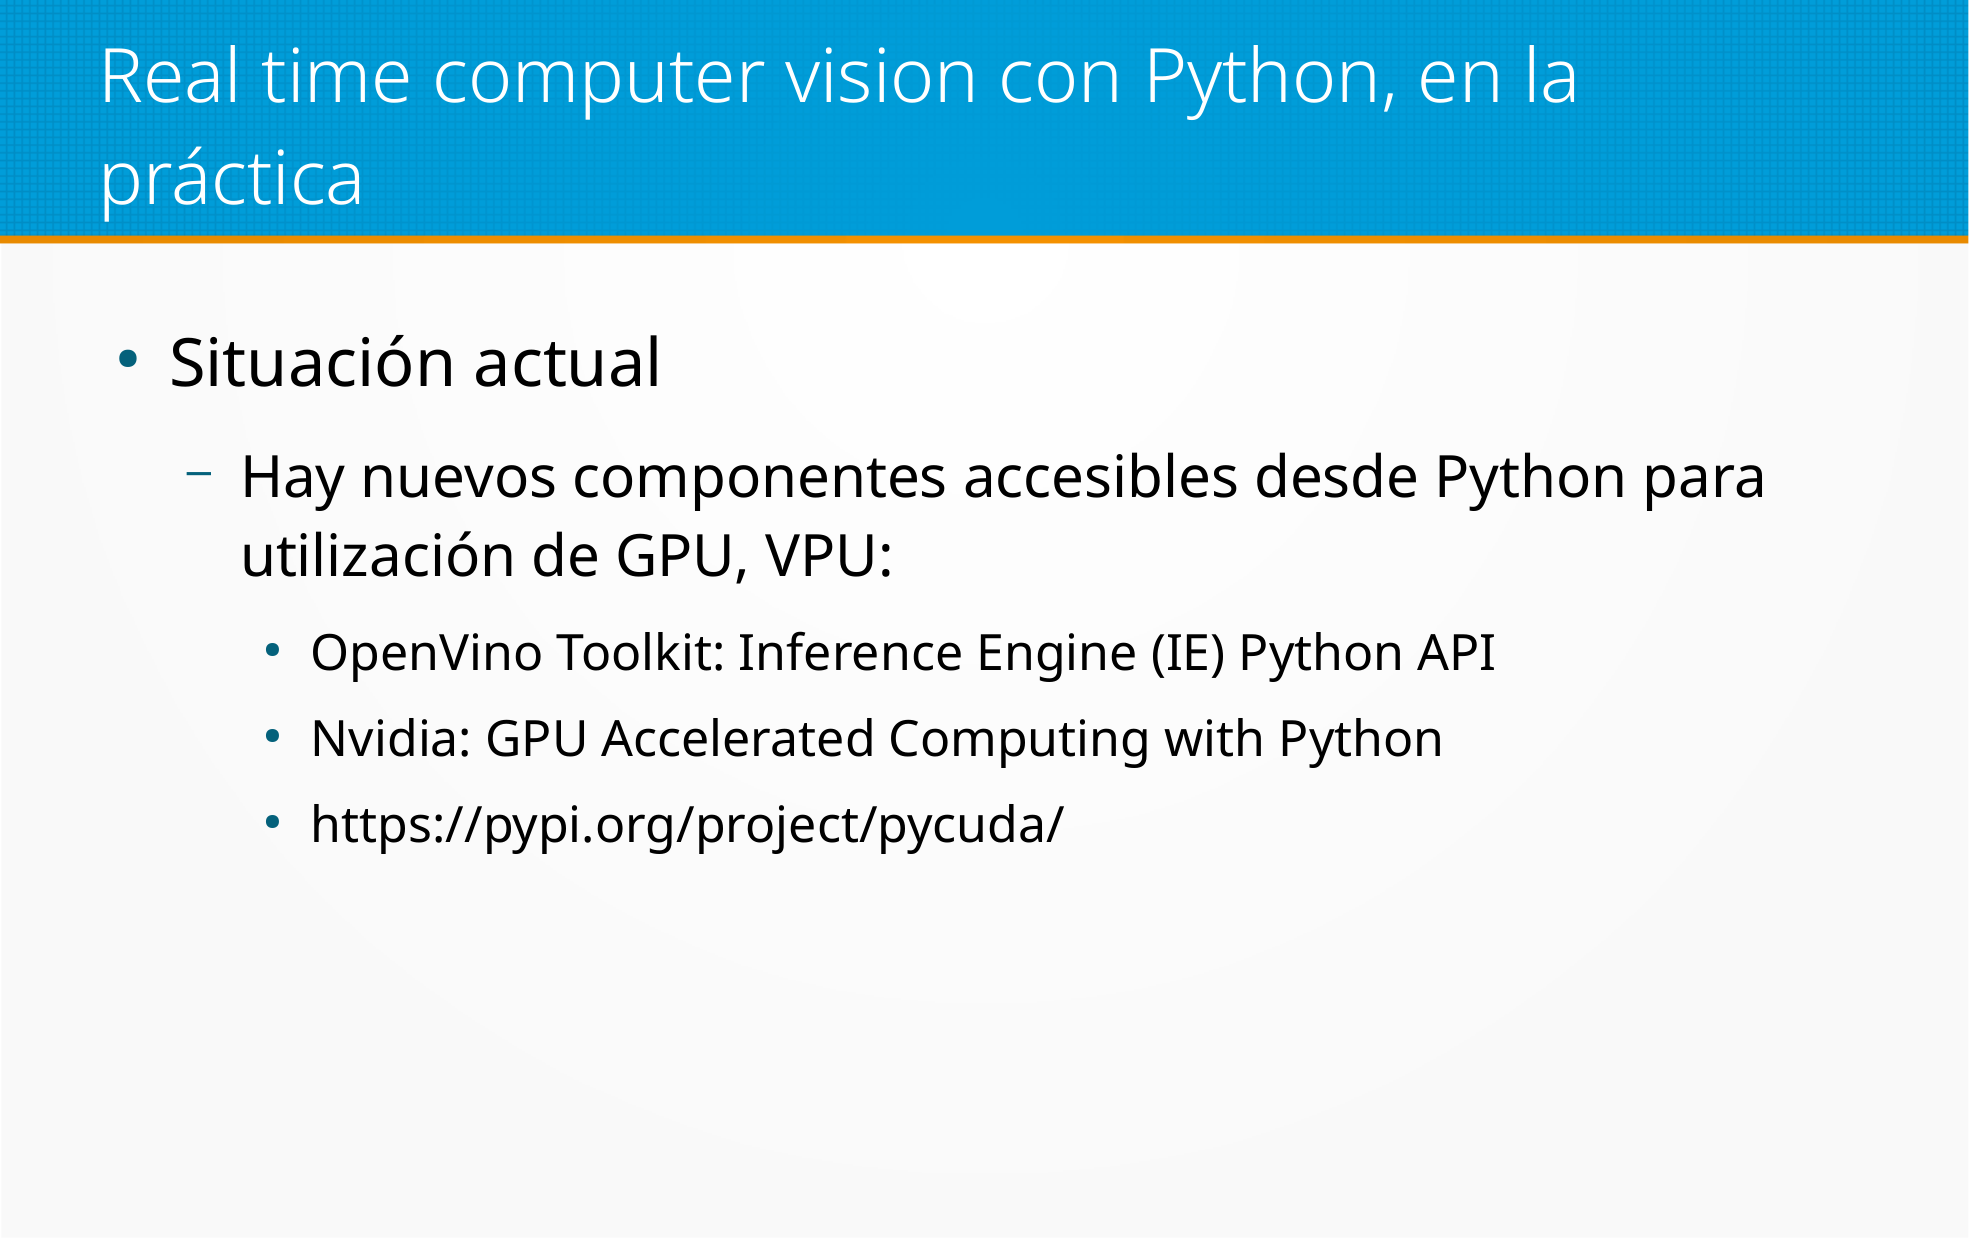

# Real time computer vision con Python, en la práctica
Situación actual
Hay nuevos componentes accesibles desde Python para utilización de GPU, VPU:
OpenVino Toolkit: Inference Engine (IE) Python API
Nvidia: GPU Accelerated Computing with Python
https://pypi.org/project/pycuda/